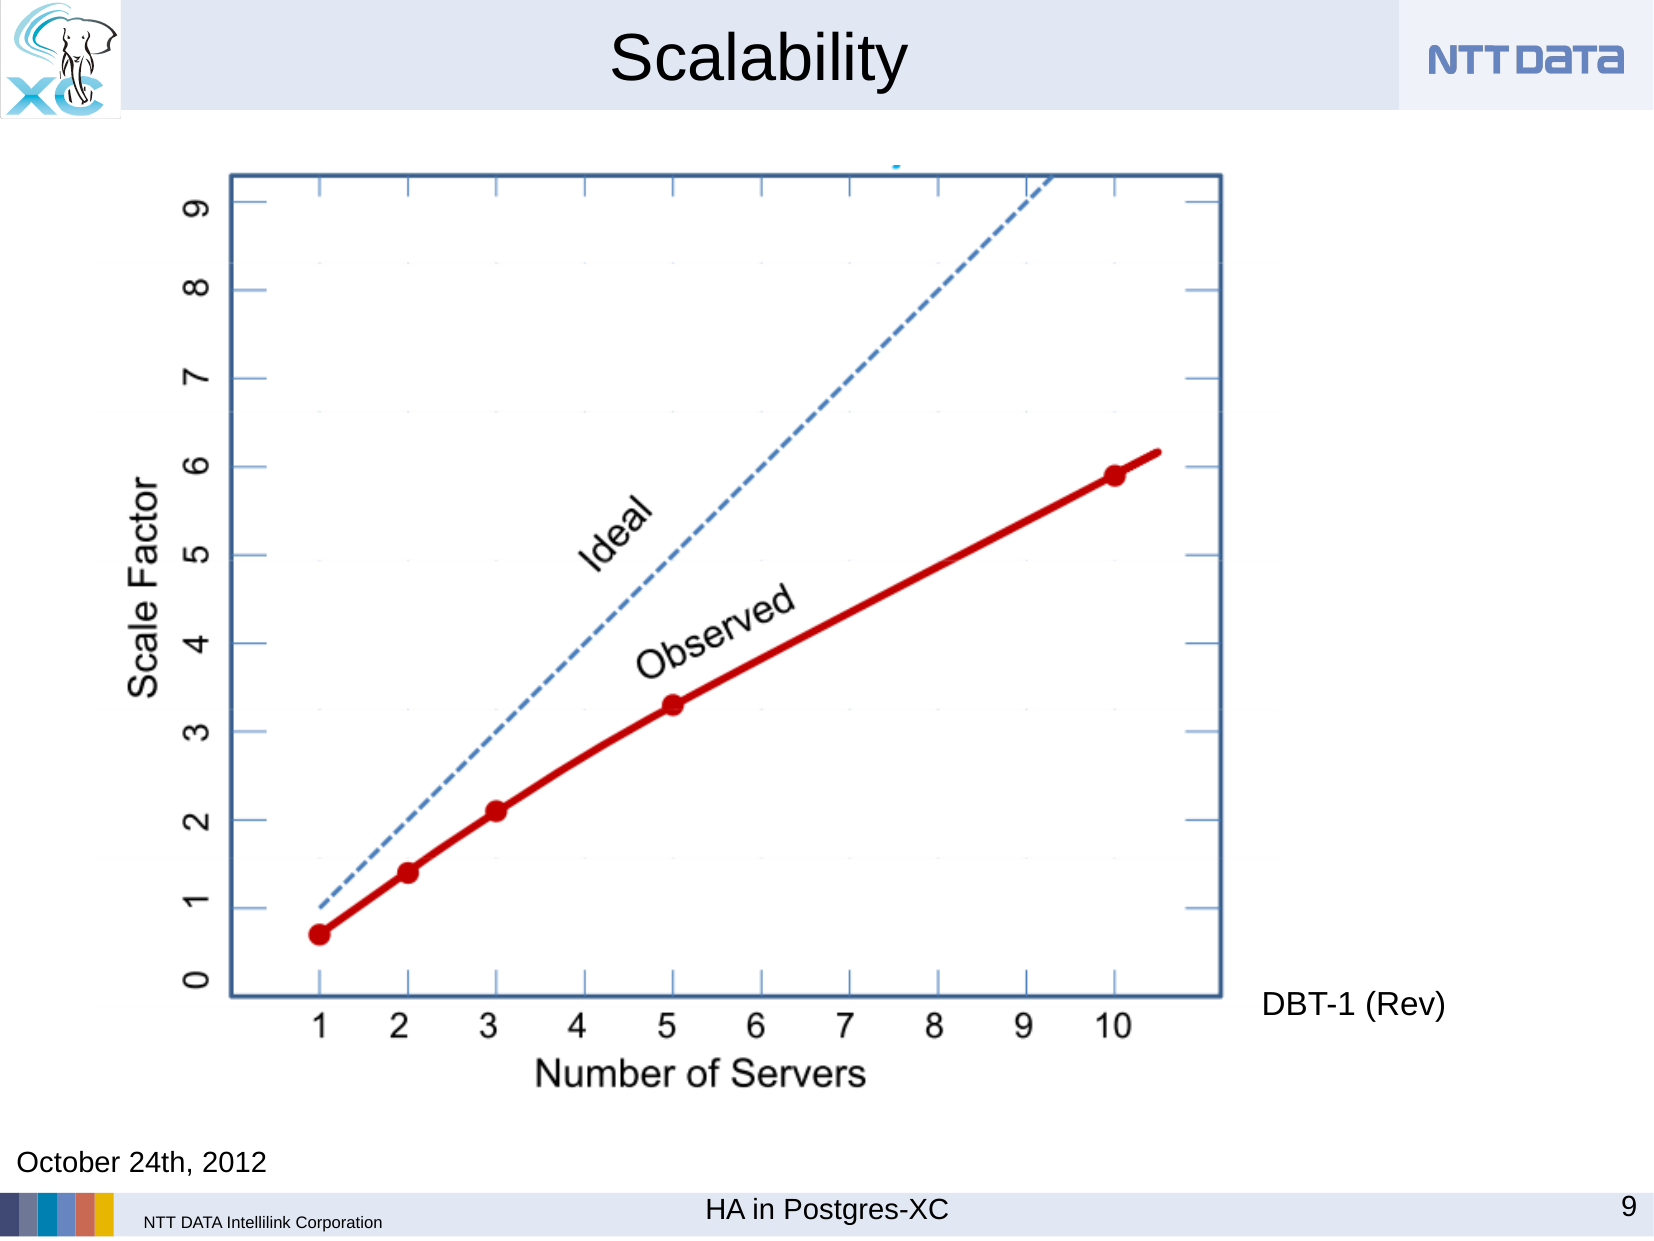

# Scalability
DBT-1 (Rev)
October 24th, 2012
9
HA in Postgres-XC